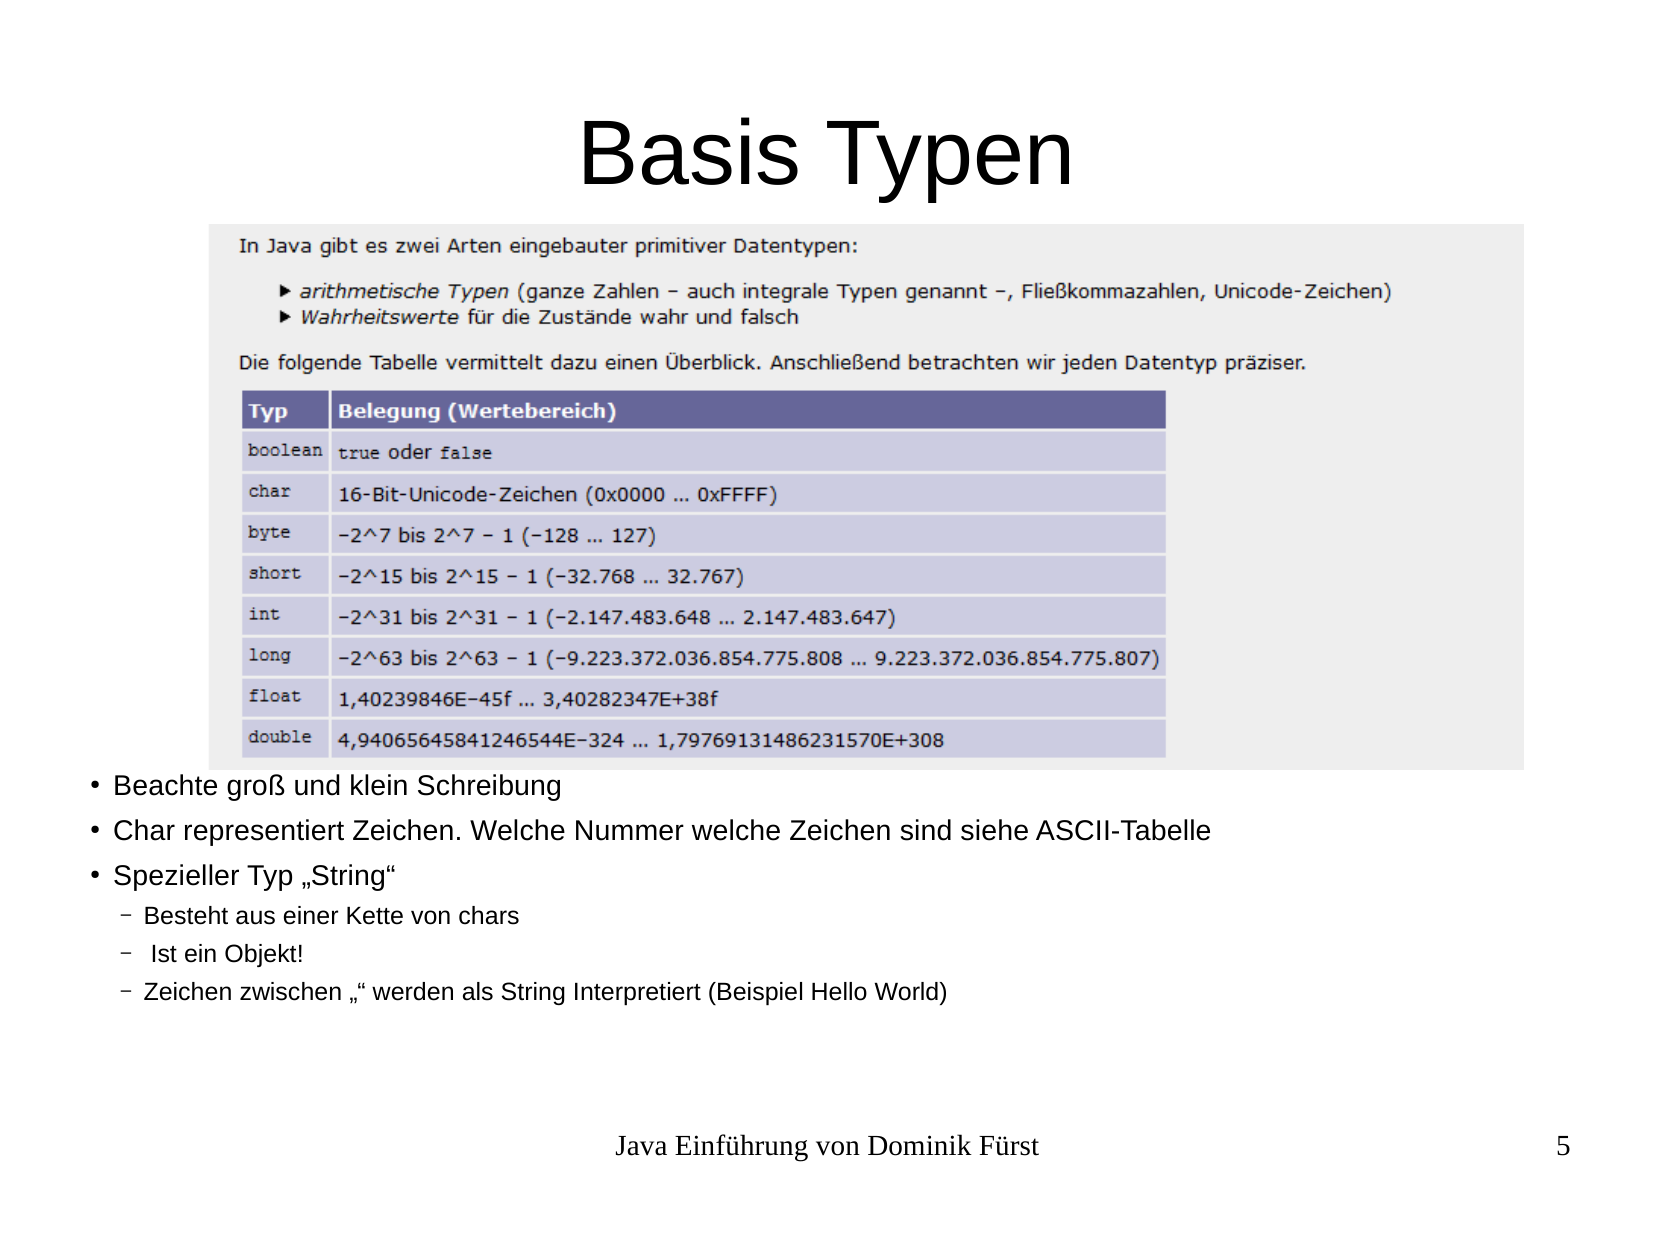

# Basis Typen
Beachte groß und klein Schreibung
Char representiert Zeichen. Welche Nummer welche Zeichen sind siehe ASCII-Tabelle
Spezieller Typ „String“
Besteht aus einer Kette von chars
 Ist ein Objekt!
Zeichen zwischen „“ werden als String Interpretiert (Beispiel Hello World)
Java Einführung von Dominik Fürst
5